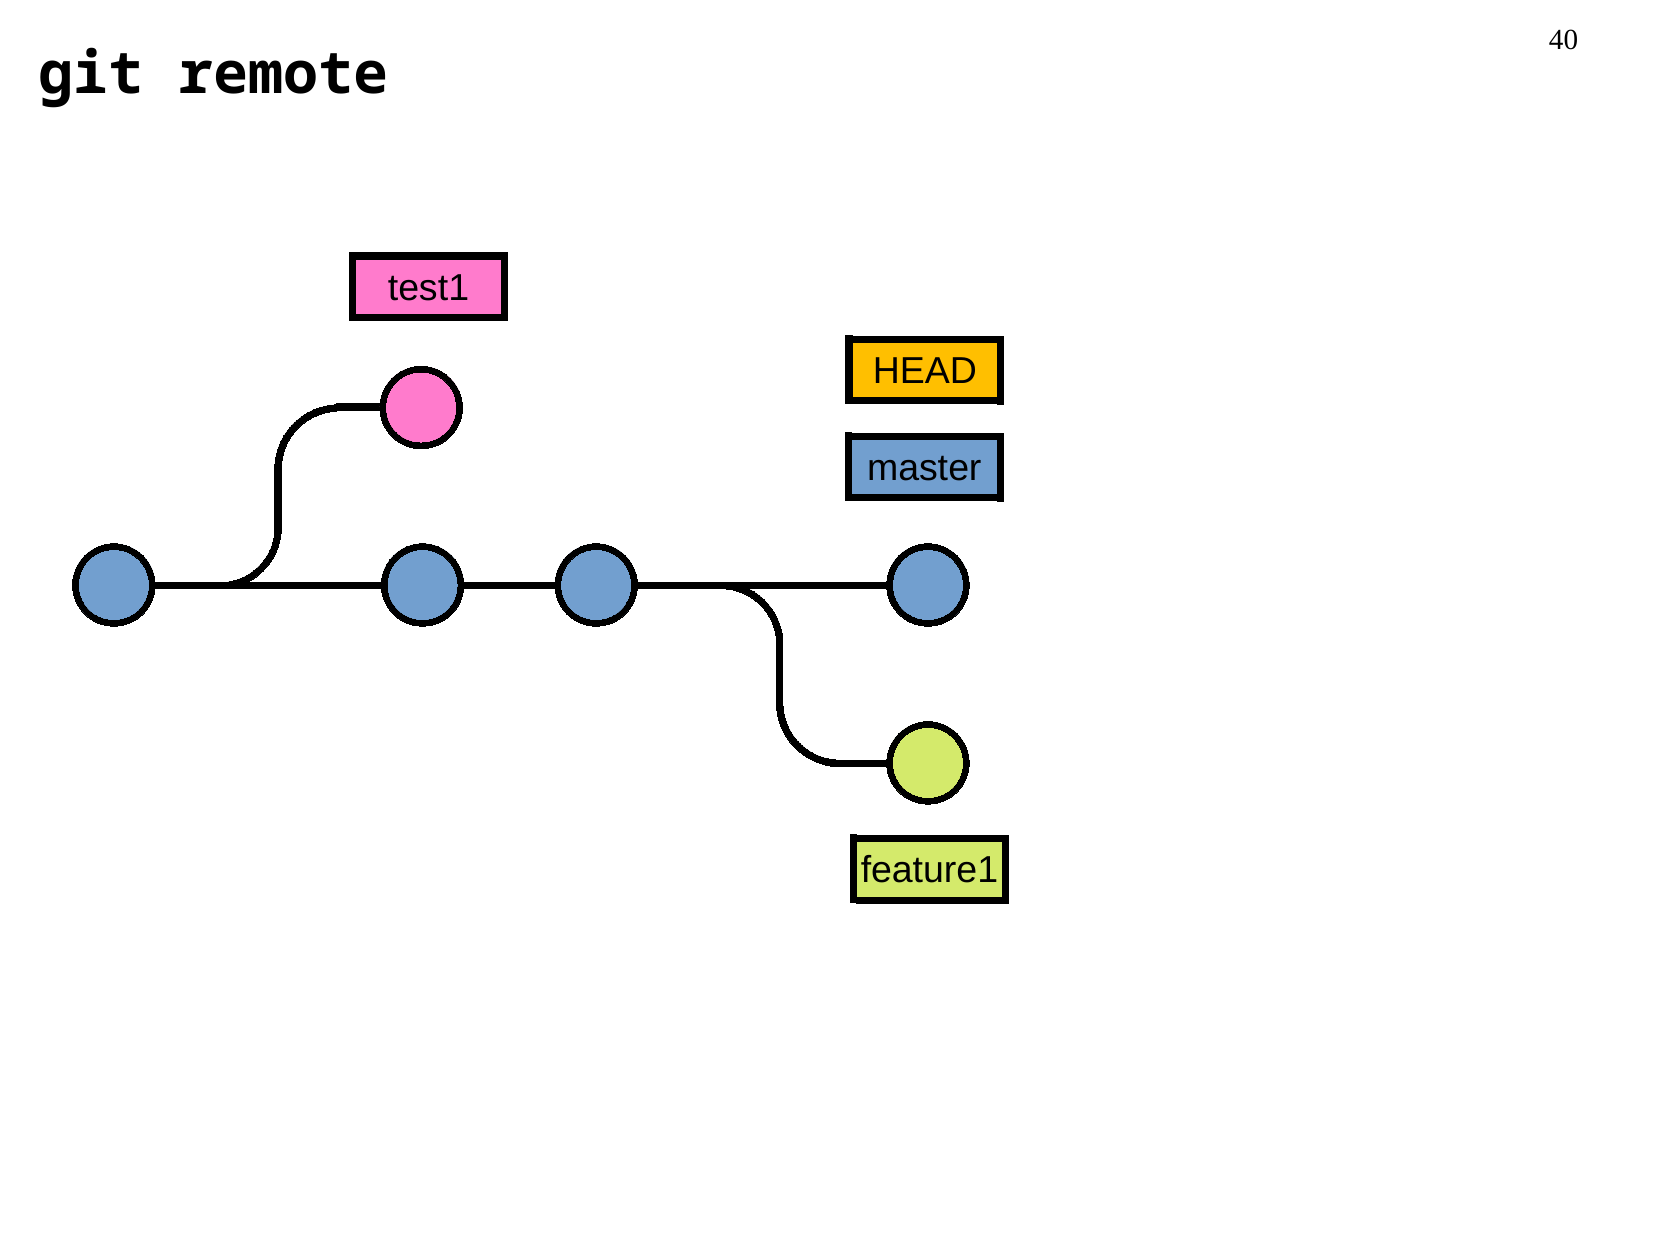

git remote
40
test1
HEAD
master
feature1